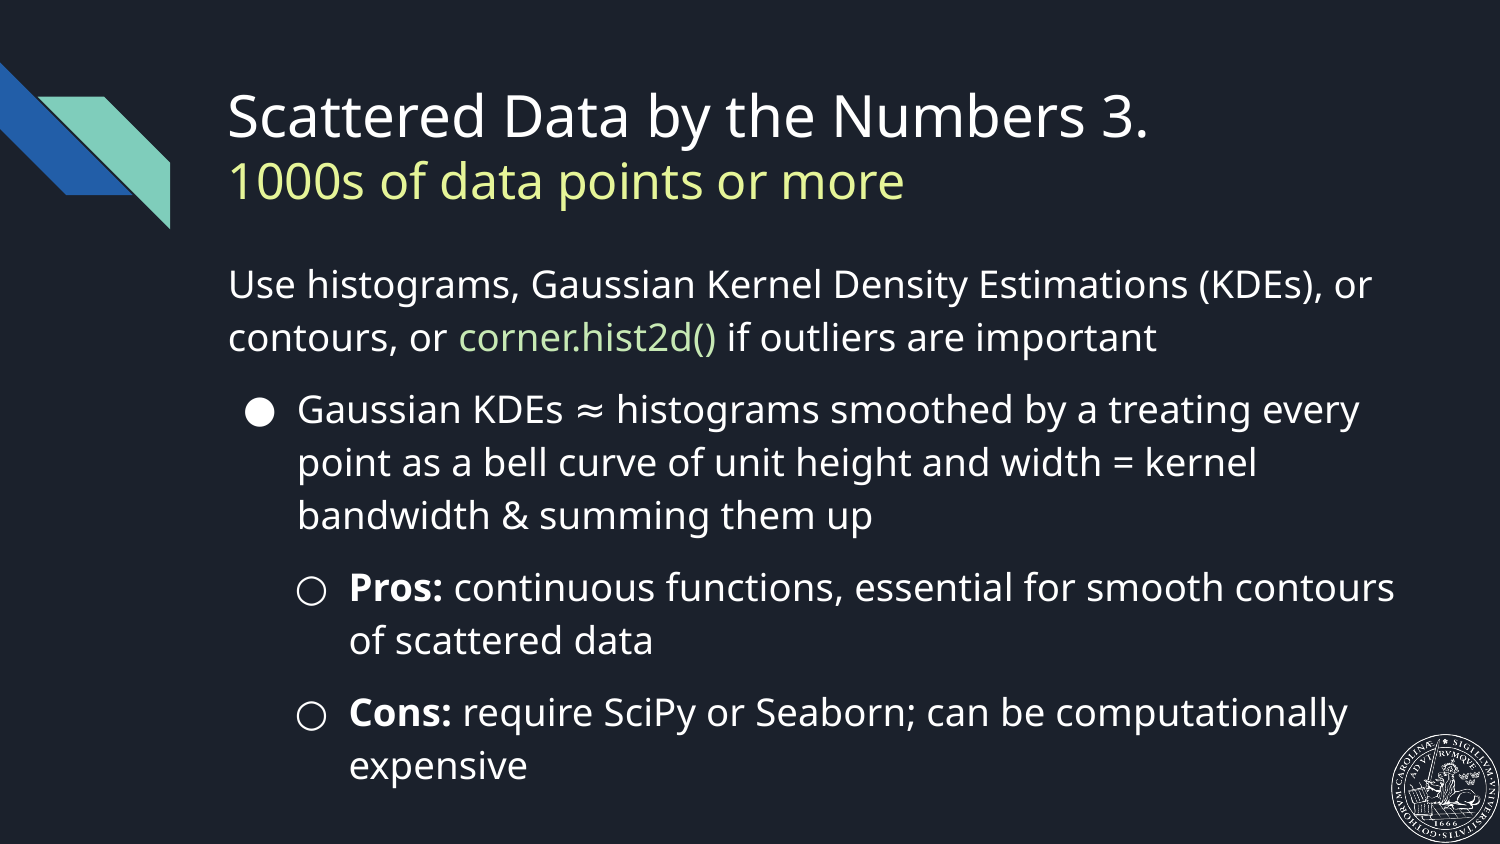

# Scattered Data by the Numbers 3. 1000s of data points or more
Use histograms, Gaussian Kernel Density Estimations (KDEs), or contours, or corner.hist2d() if outliers are important
Gaussian KDEs ≈ histograms smoothed by a treating every point as a bell curve of unit height and width = kernel bandwidth & summing them up
Pros: continuous functions, essential for smooth contours of scattered data
Cons: require SciPy or Seaborn; can be computationally expensive